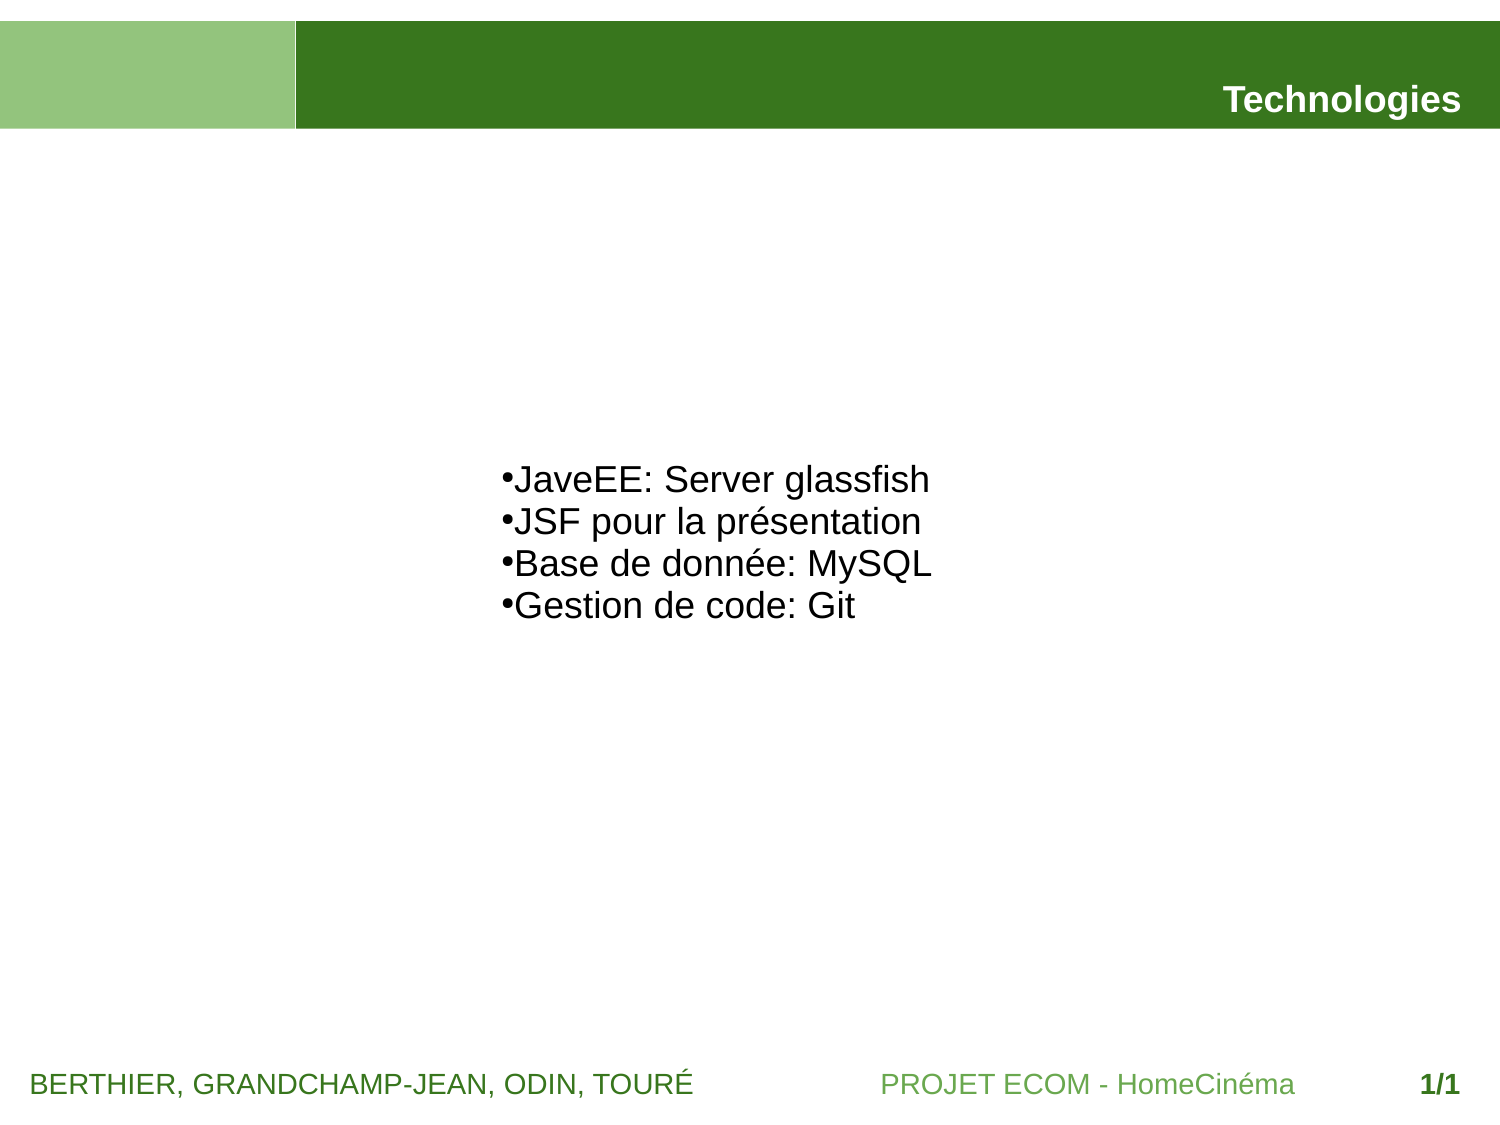

# Technologies
JaveEE: Server glassfish
JSF pour la présentation
Base de donnée: MySQL
Gestion de code: Git
BERTHIER, GRANDCHAMP-JEAN, ODIN, TOURÉ
PROJET ECOM - HomeCinéma
1/1